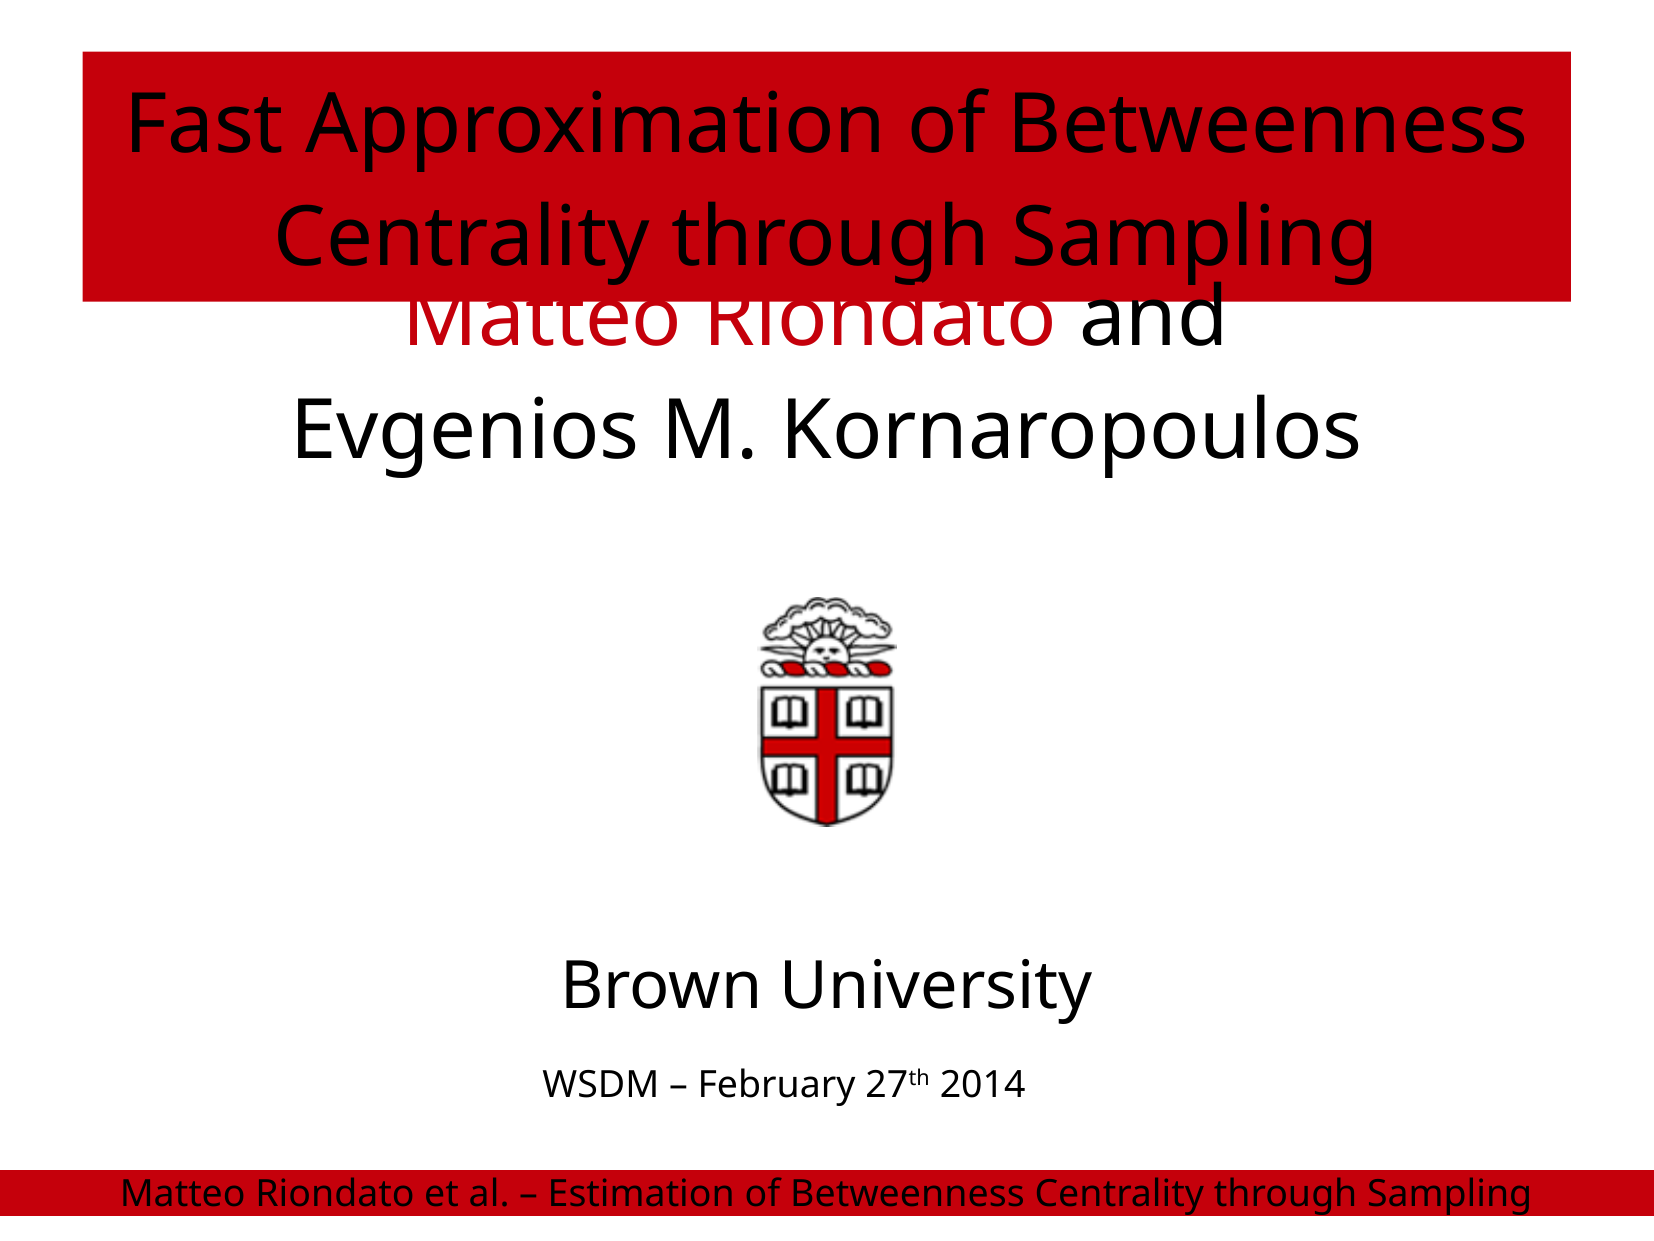

# Fast Approximation of Betweenness Centrality through Sampling
Matteo Riondato and
Evgenios M. Kornaropoulos
Brown University
WSDM – February 27th 2014
Matteo Riondato et al. – Estimation of Betweenness Centrality through Sampling